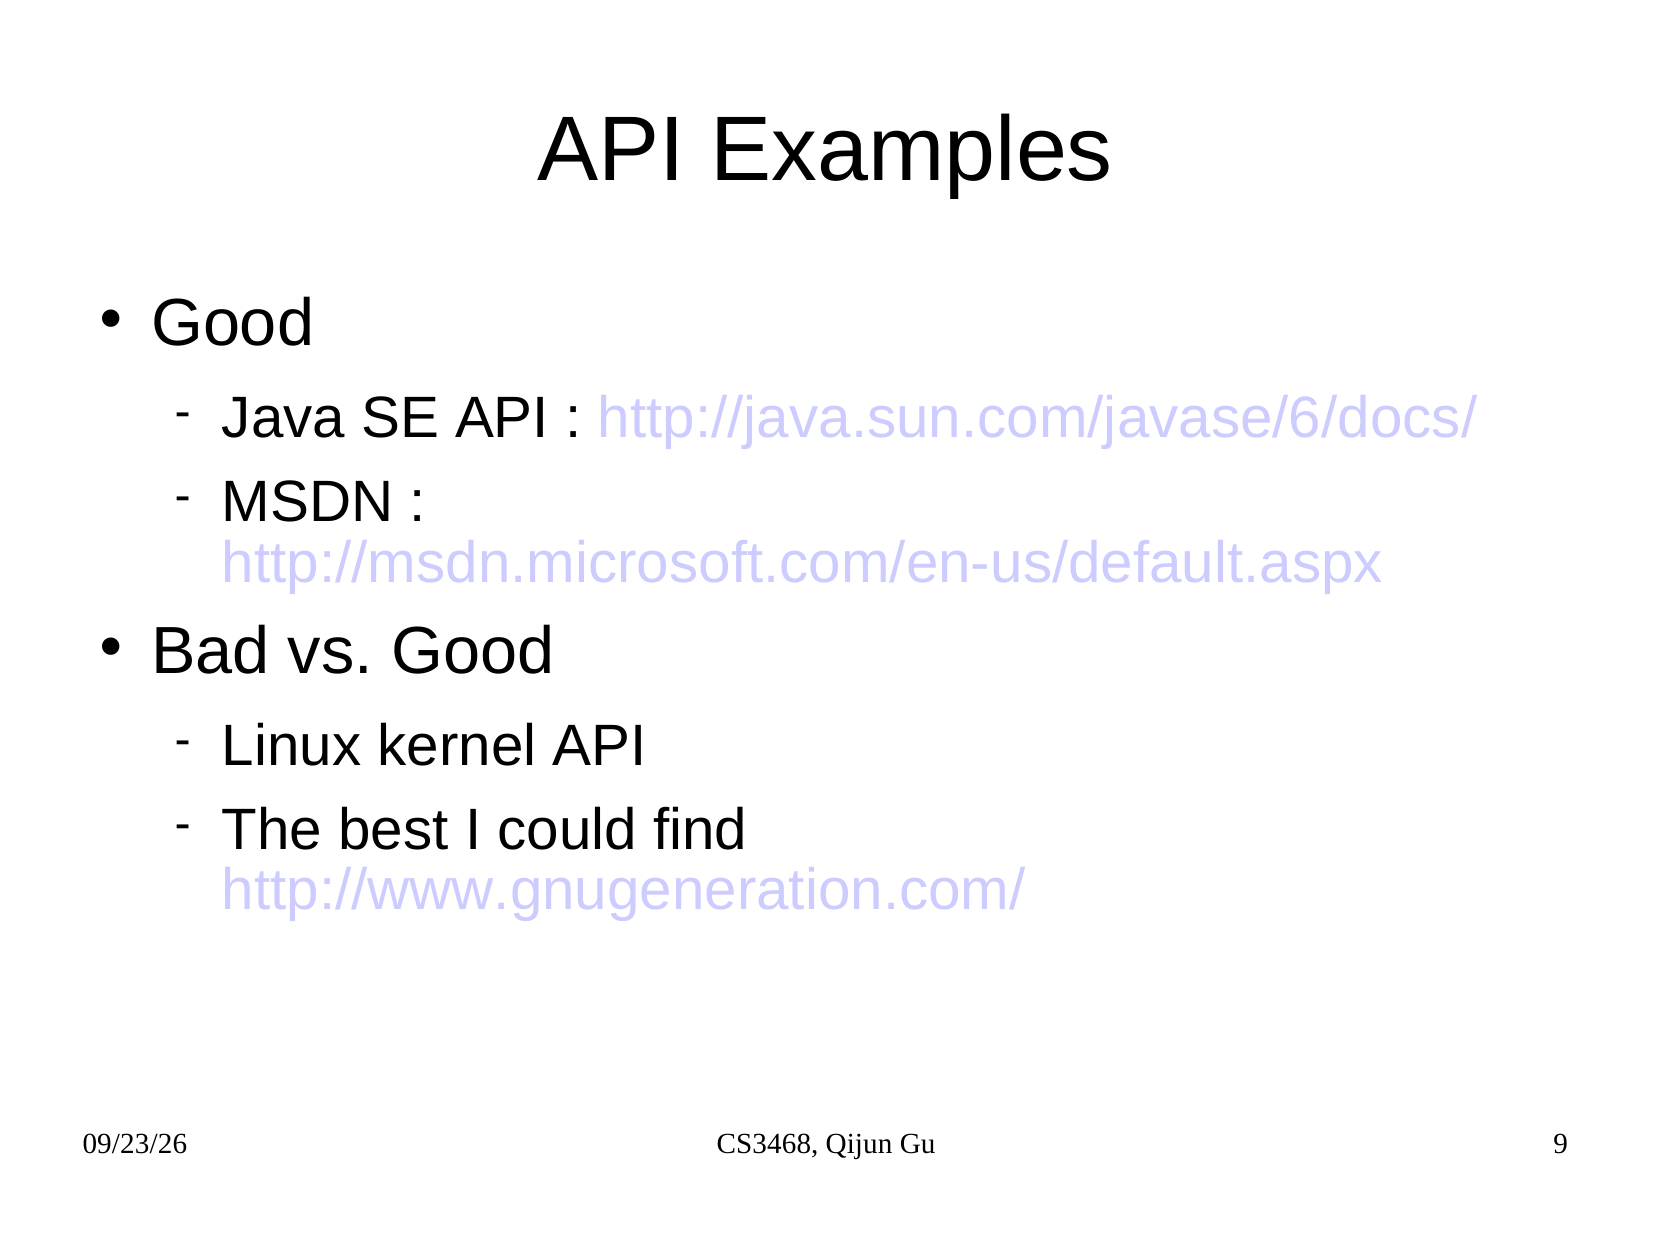

# API Examples
Good
Java SE API : http://java.sun.com/javase/6/docs/
MSDN : http://msdn.microsoft.com/en-us/default.aspx
Bad vs. Good
Linux kernel API
The best I could find
http://www.gnugeneration.com/
CS3468, Qijun Gu
9